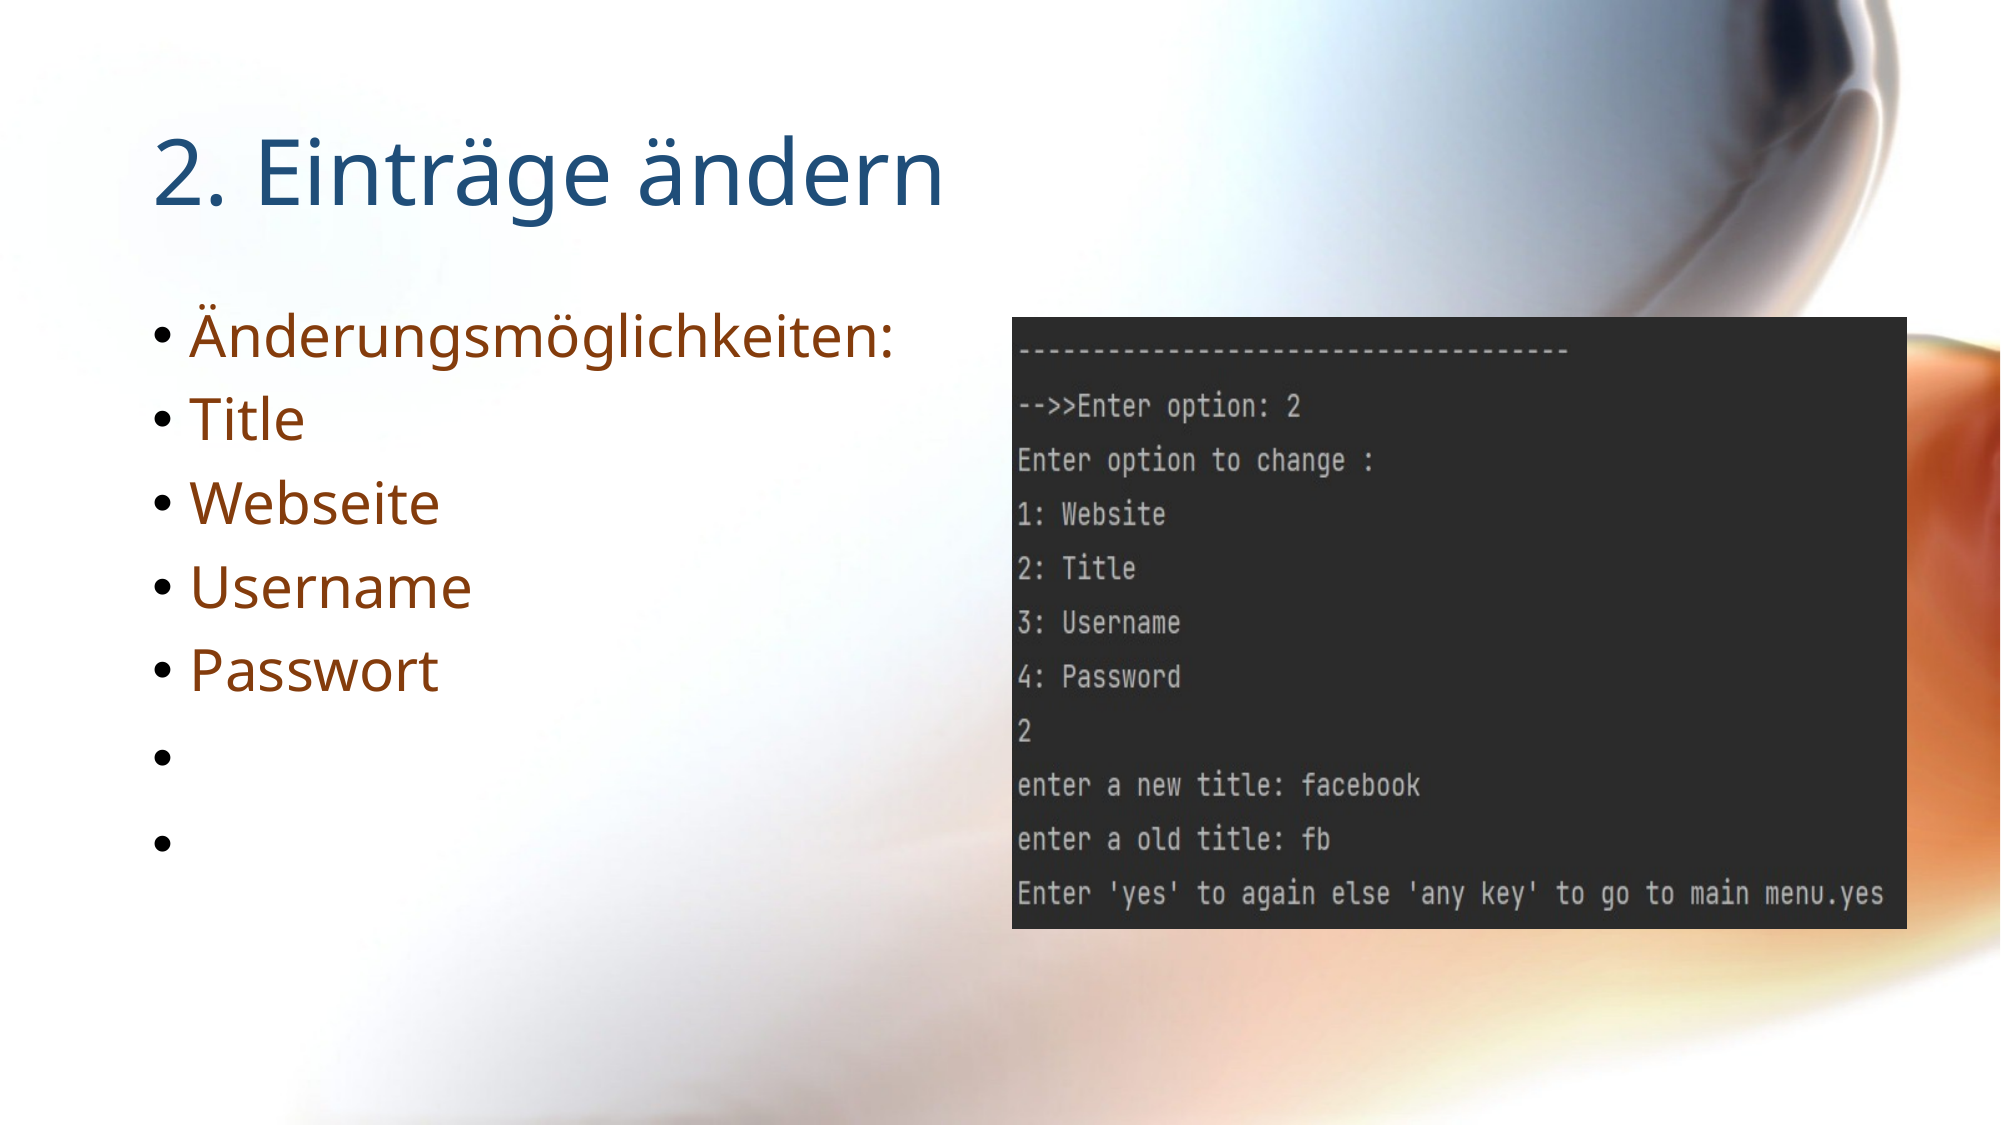

# 2. Einträge ändern
Änderungsmöglichkeiten:
Title
Webseite
Username
Passwort